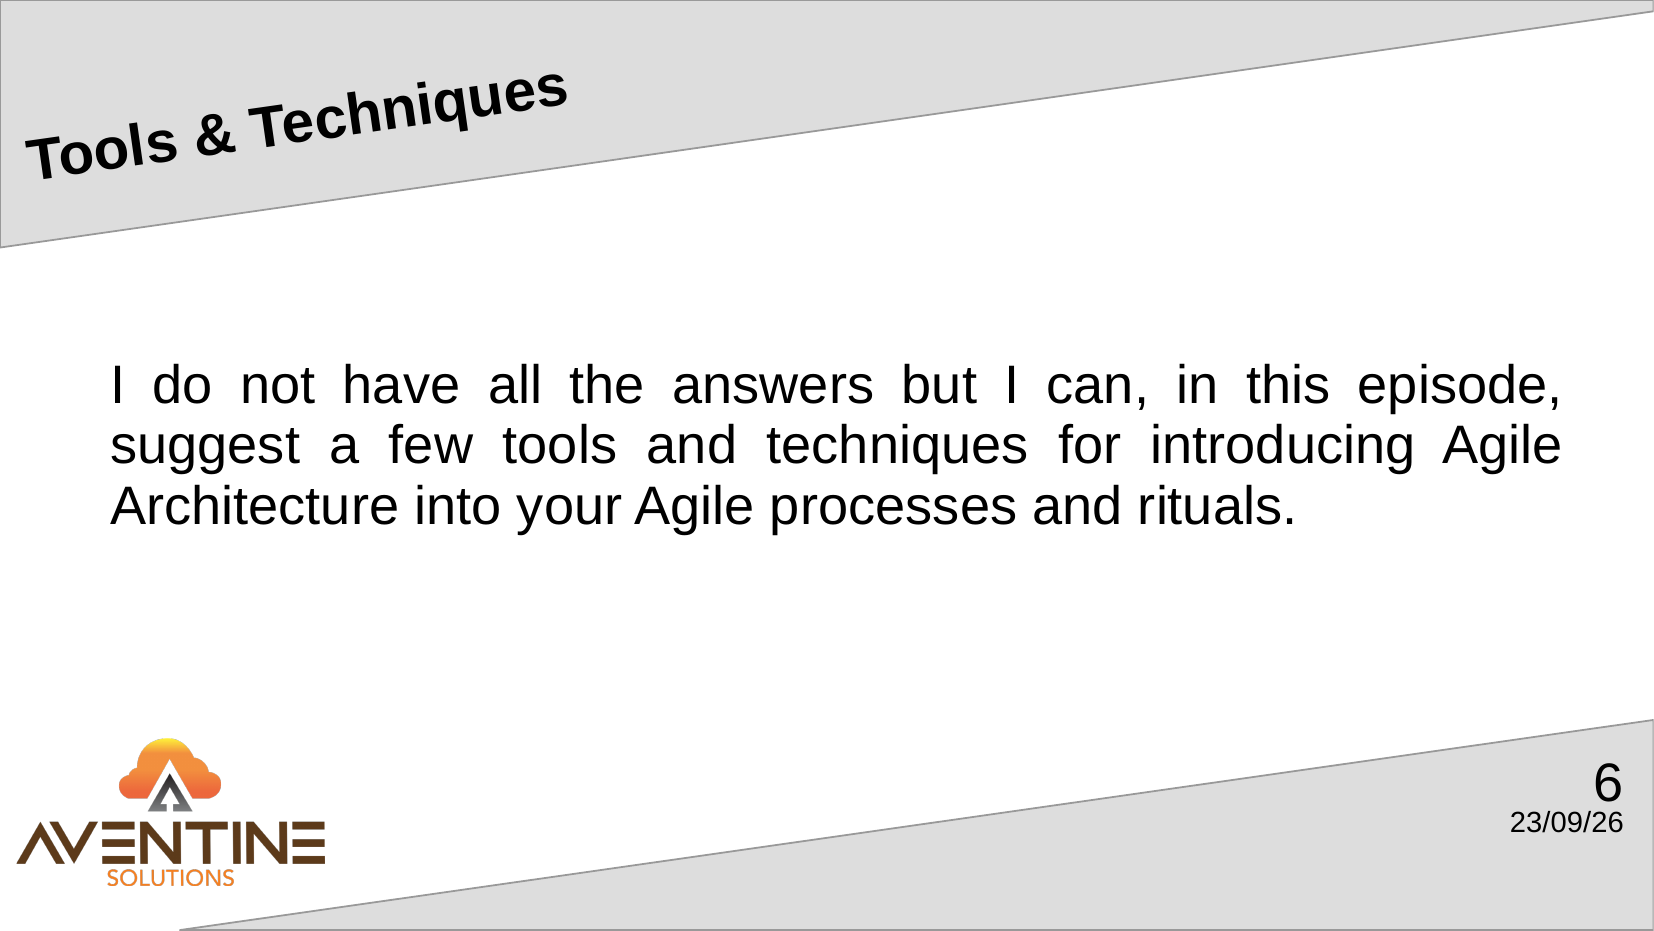

# Tools & Techniques
I do not have all the answers but I can, in this episode, suggest a few tools and techniques for introducing Agile Architecture into your Agile processes and rituals.
6